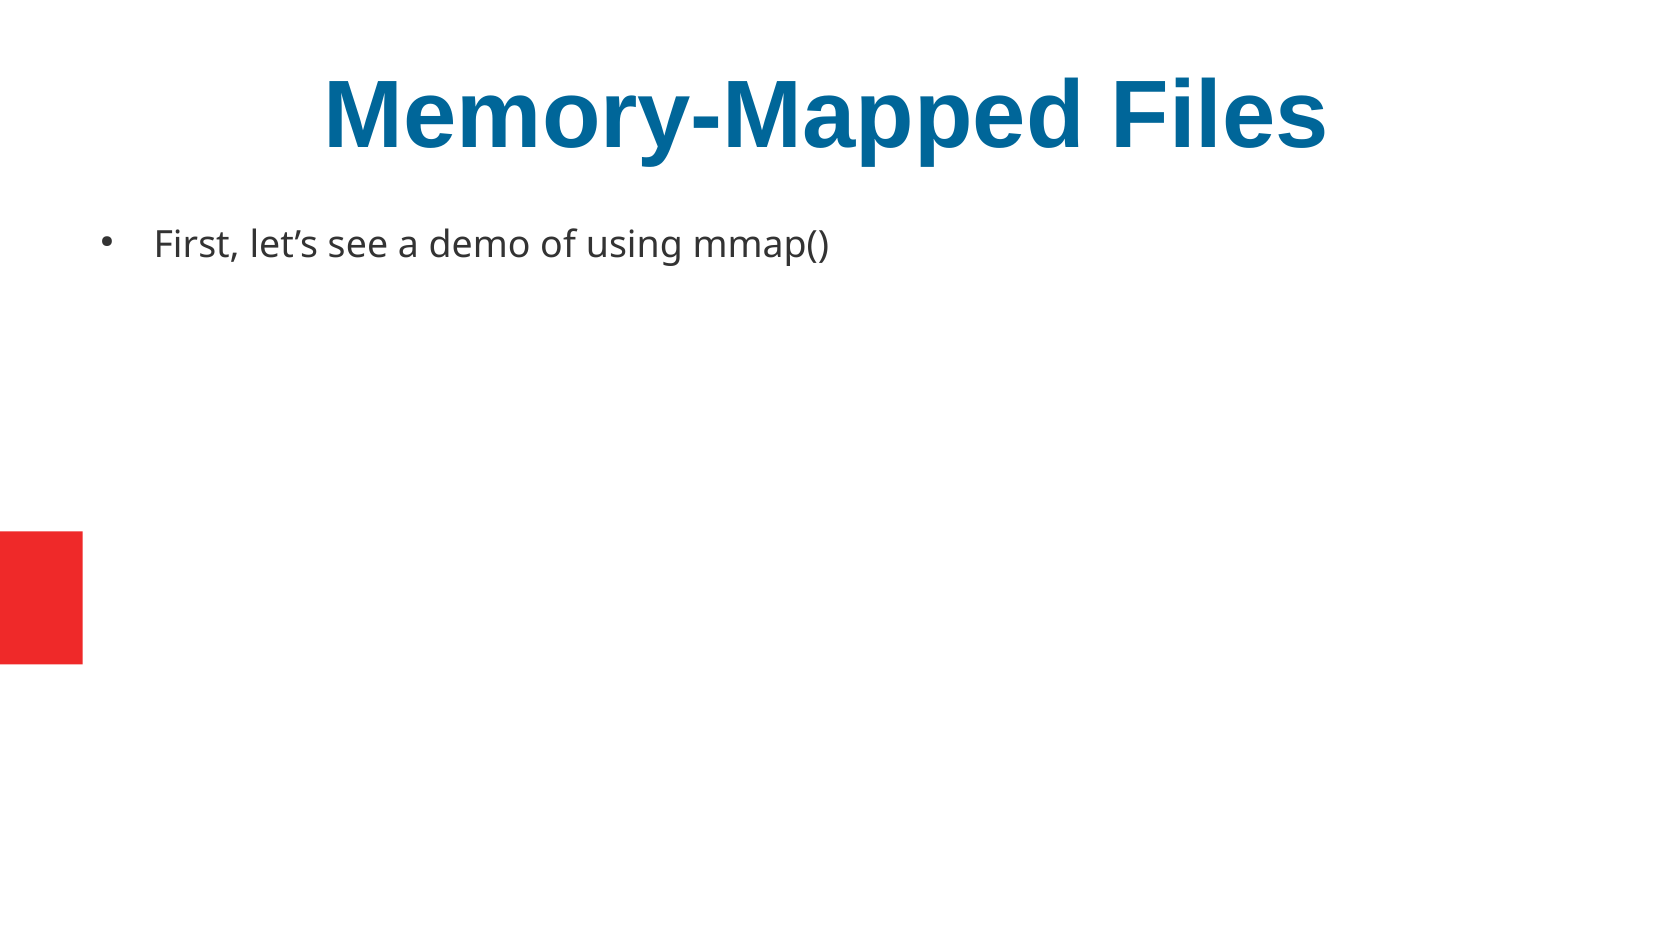

# Memory-Mapped Files
First, let’s see a demo of using mmap()